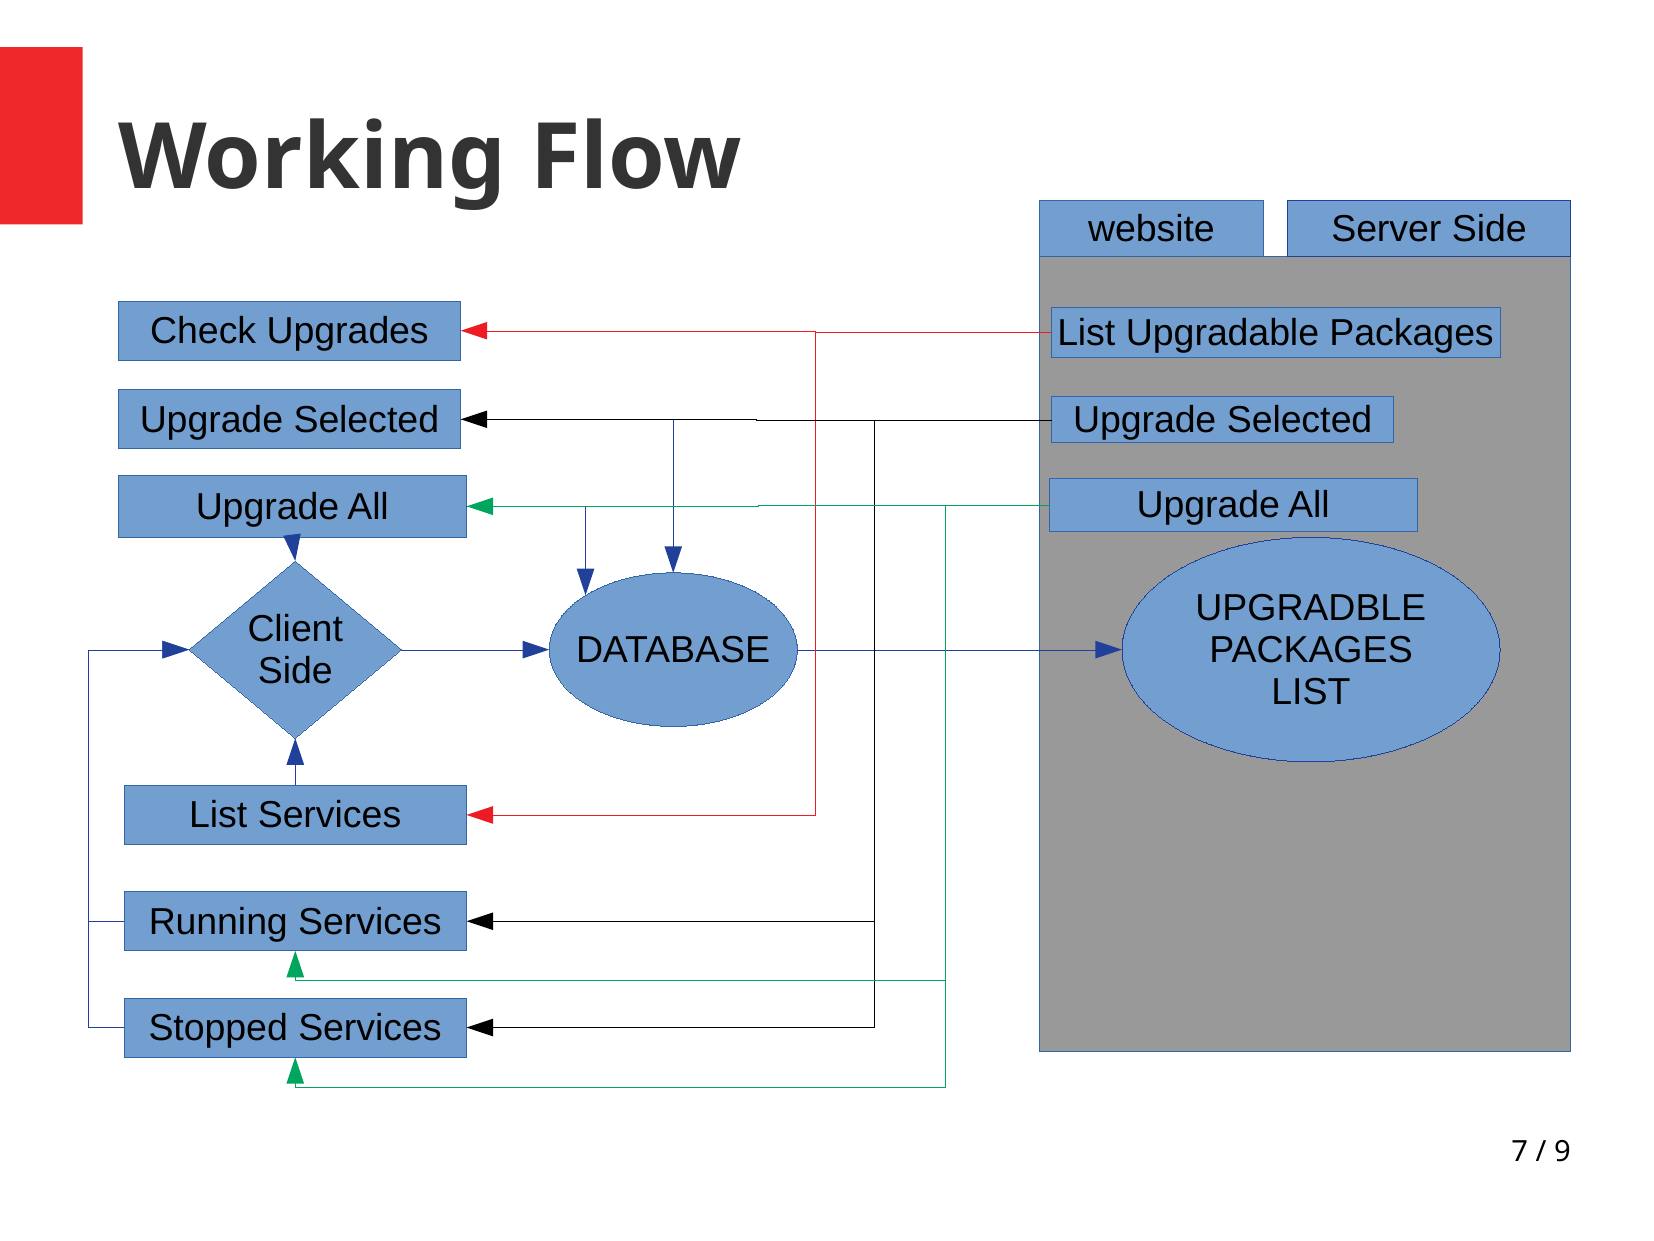

# Working Flow
website
Server Side
Check Upgrades
List Upgradable Packages
Upgrade Selected
Upgrade Selected
Upgrade All
Upgrade All
UPGRADBLE
PACKAGES
LIST
Client
Side
DATABASE
List Services
Running Services
Stopped Services
7